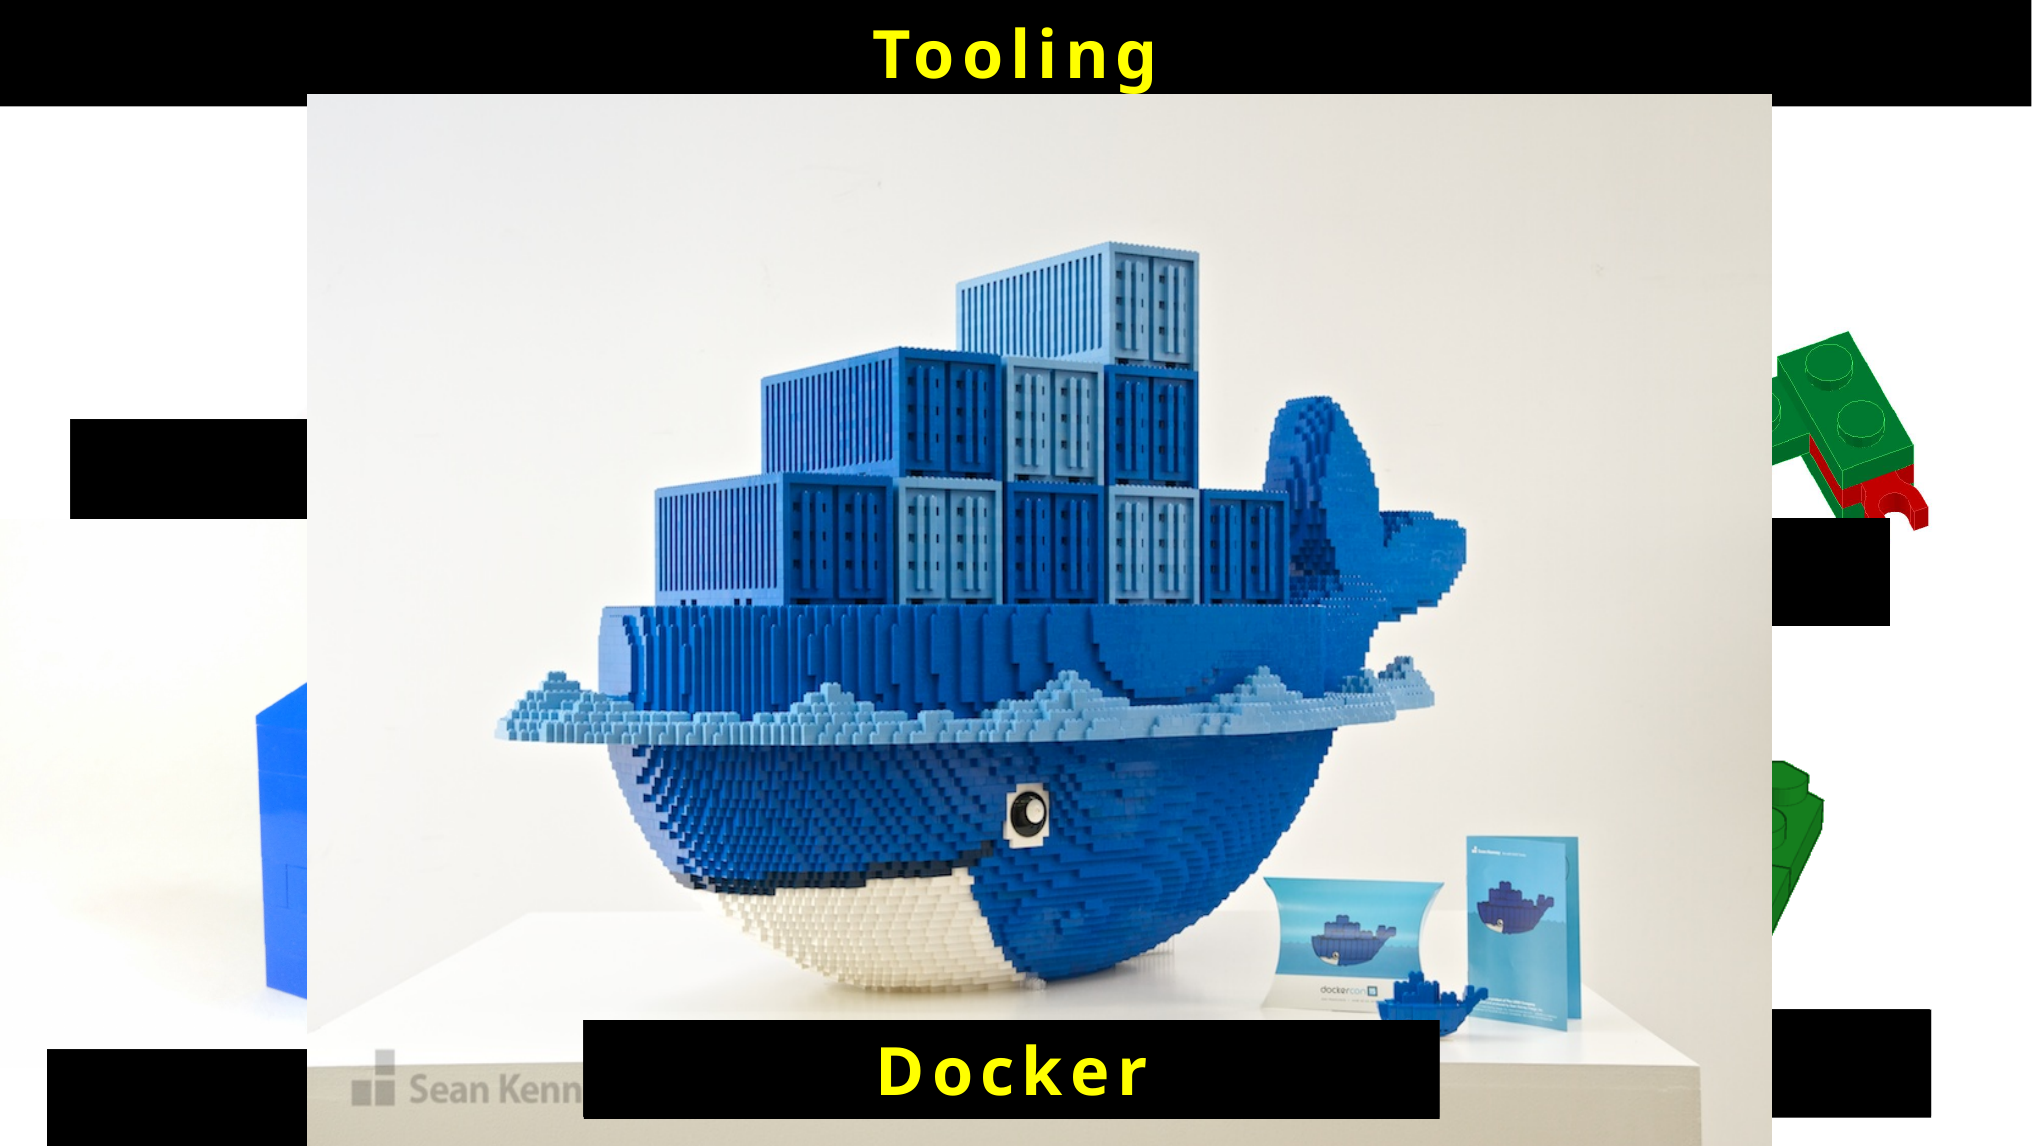

# Tooling
 Ruby
 Python
Docker
 Php
 Node js